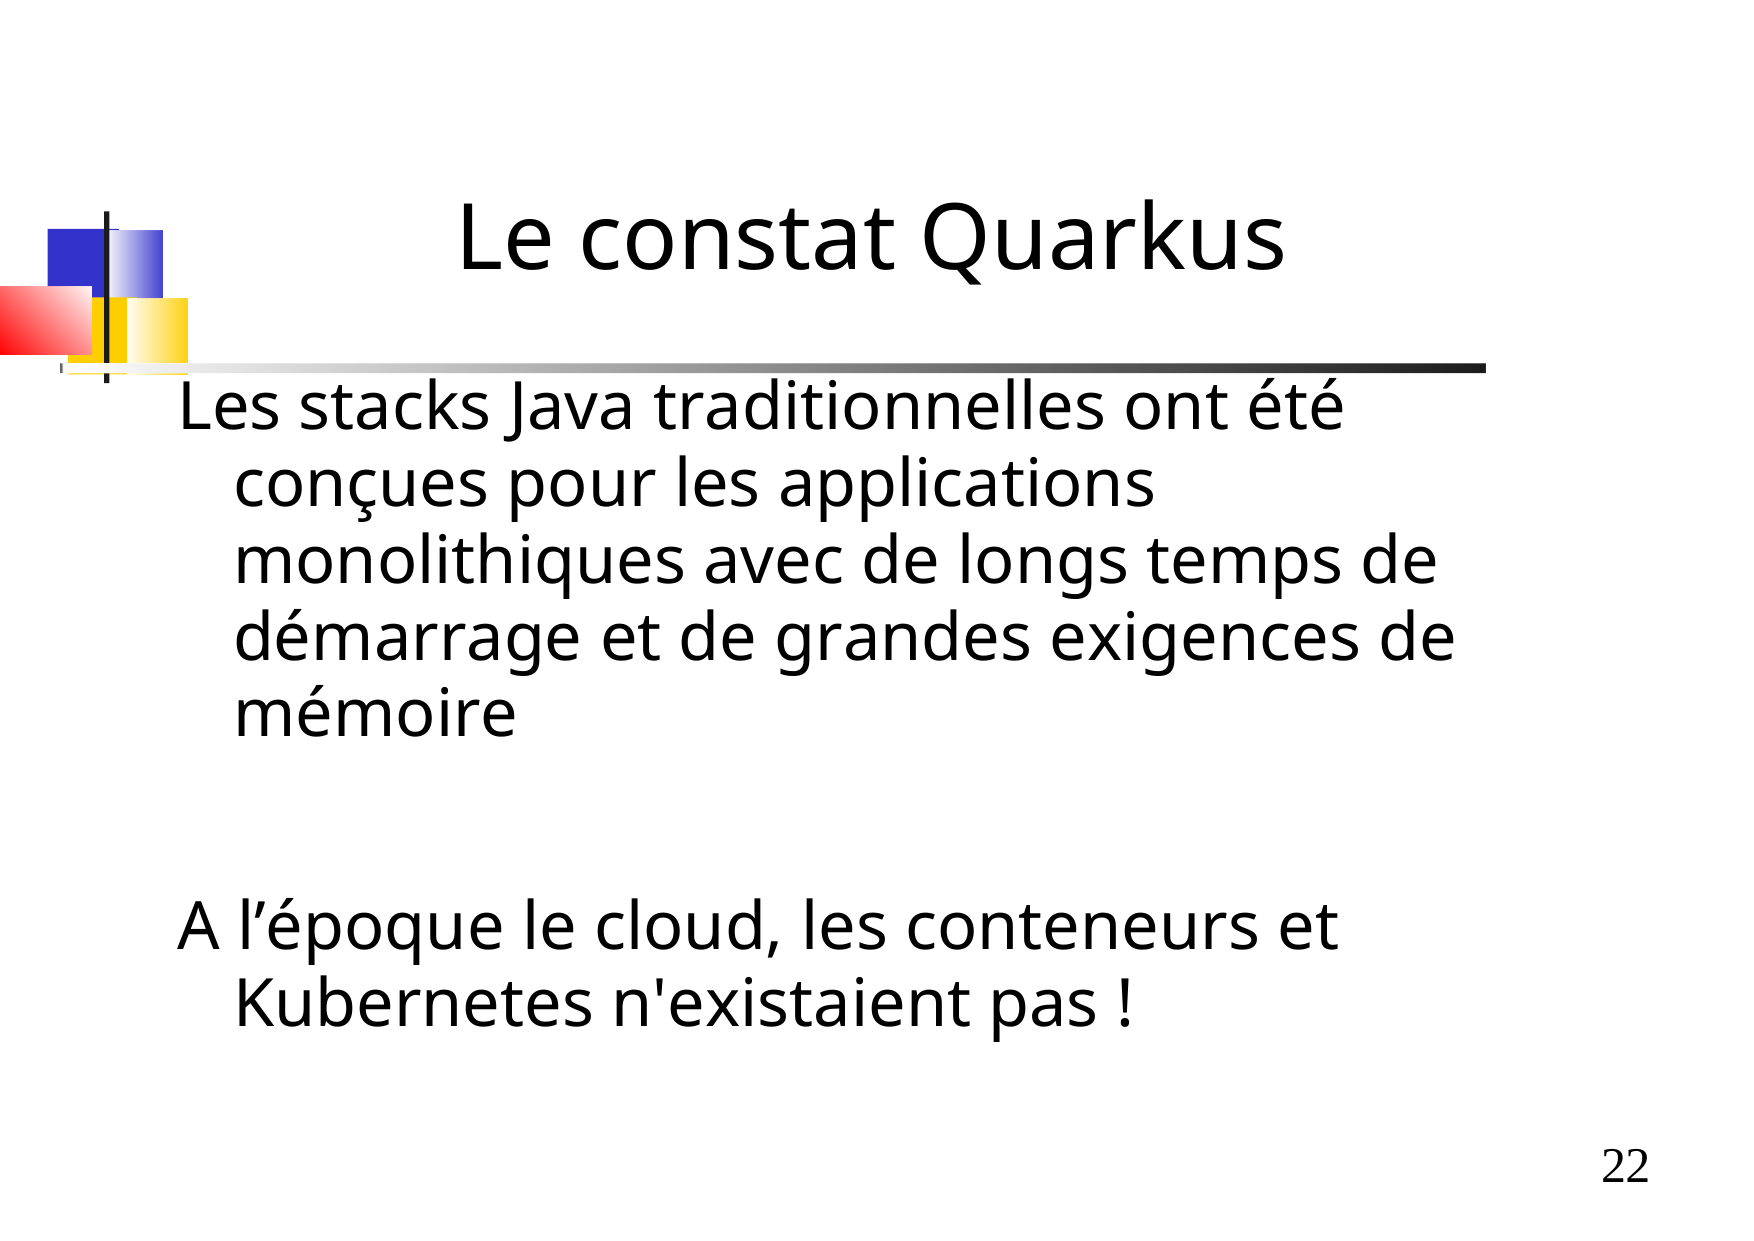

# Le constat Quarkus
Les stacks Java traditionnelles ont été conçues pour les applications monolithiques avec de longs temps de démarrage et de grandes exigences de mémoire
A l’époque le cloud, les conteneurs et Kubernetes n'existaient pas !
22